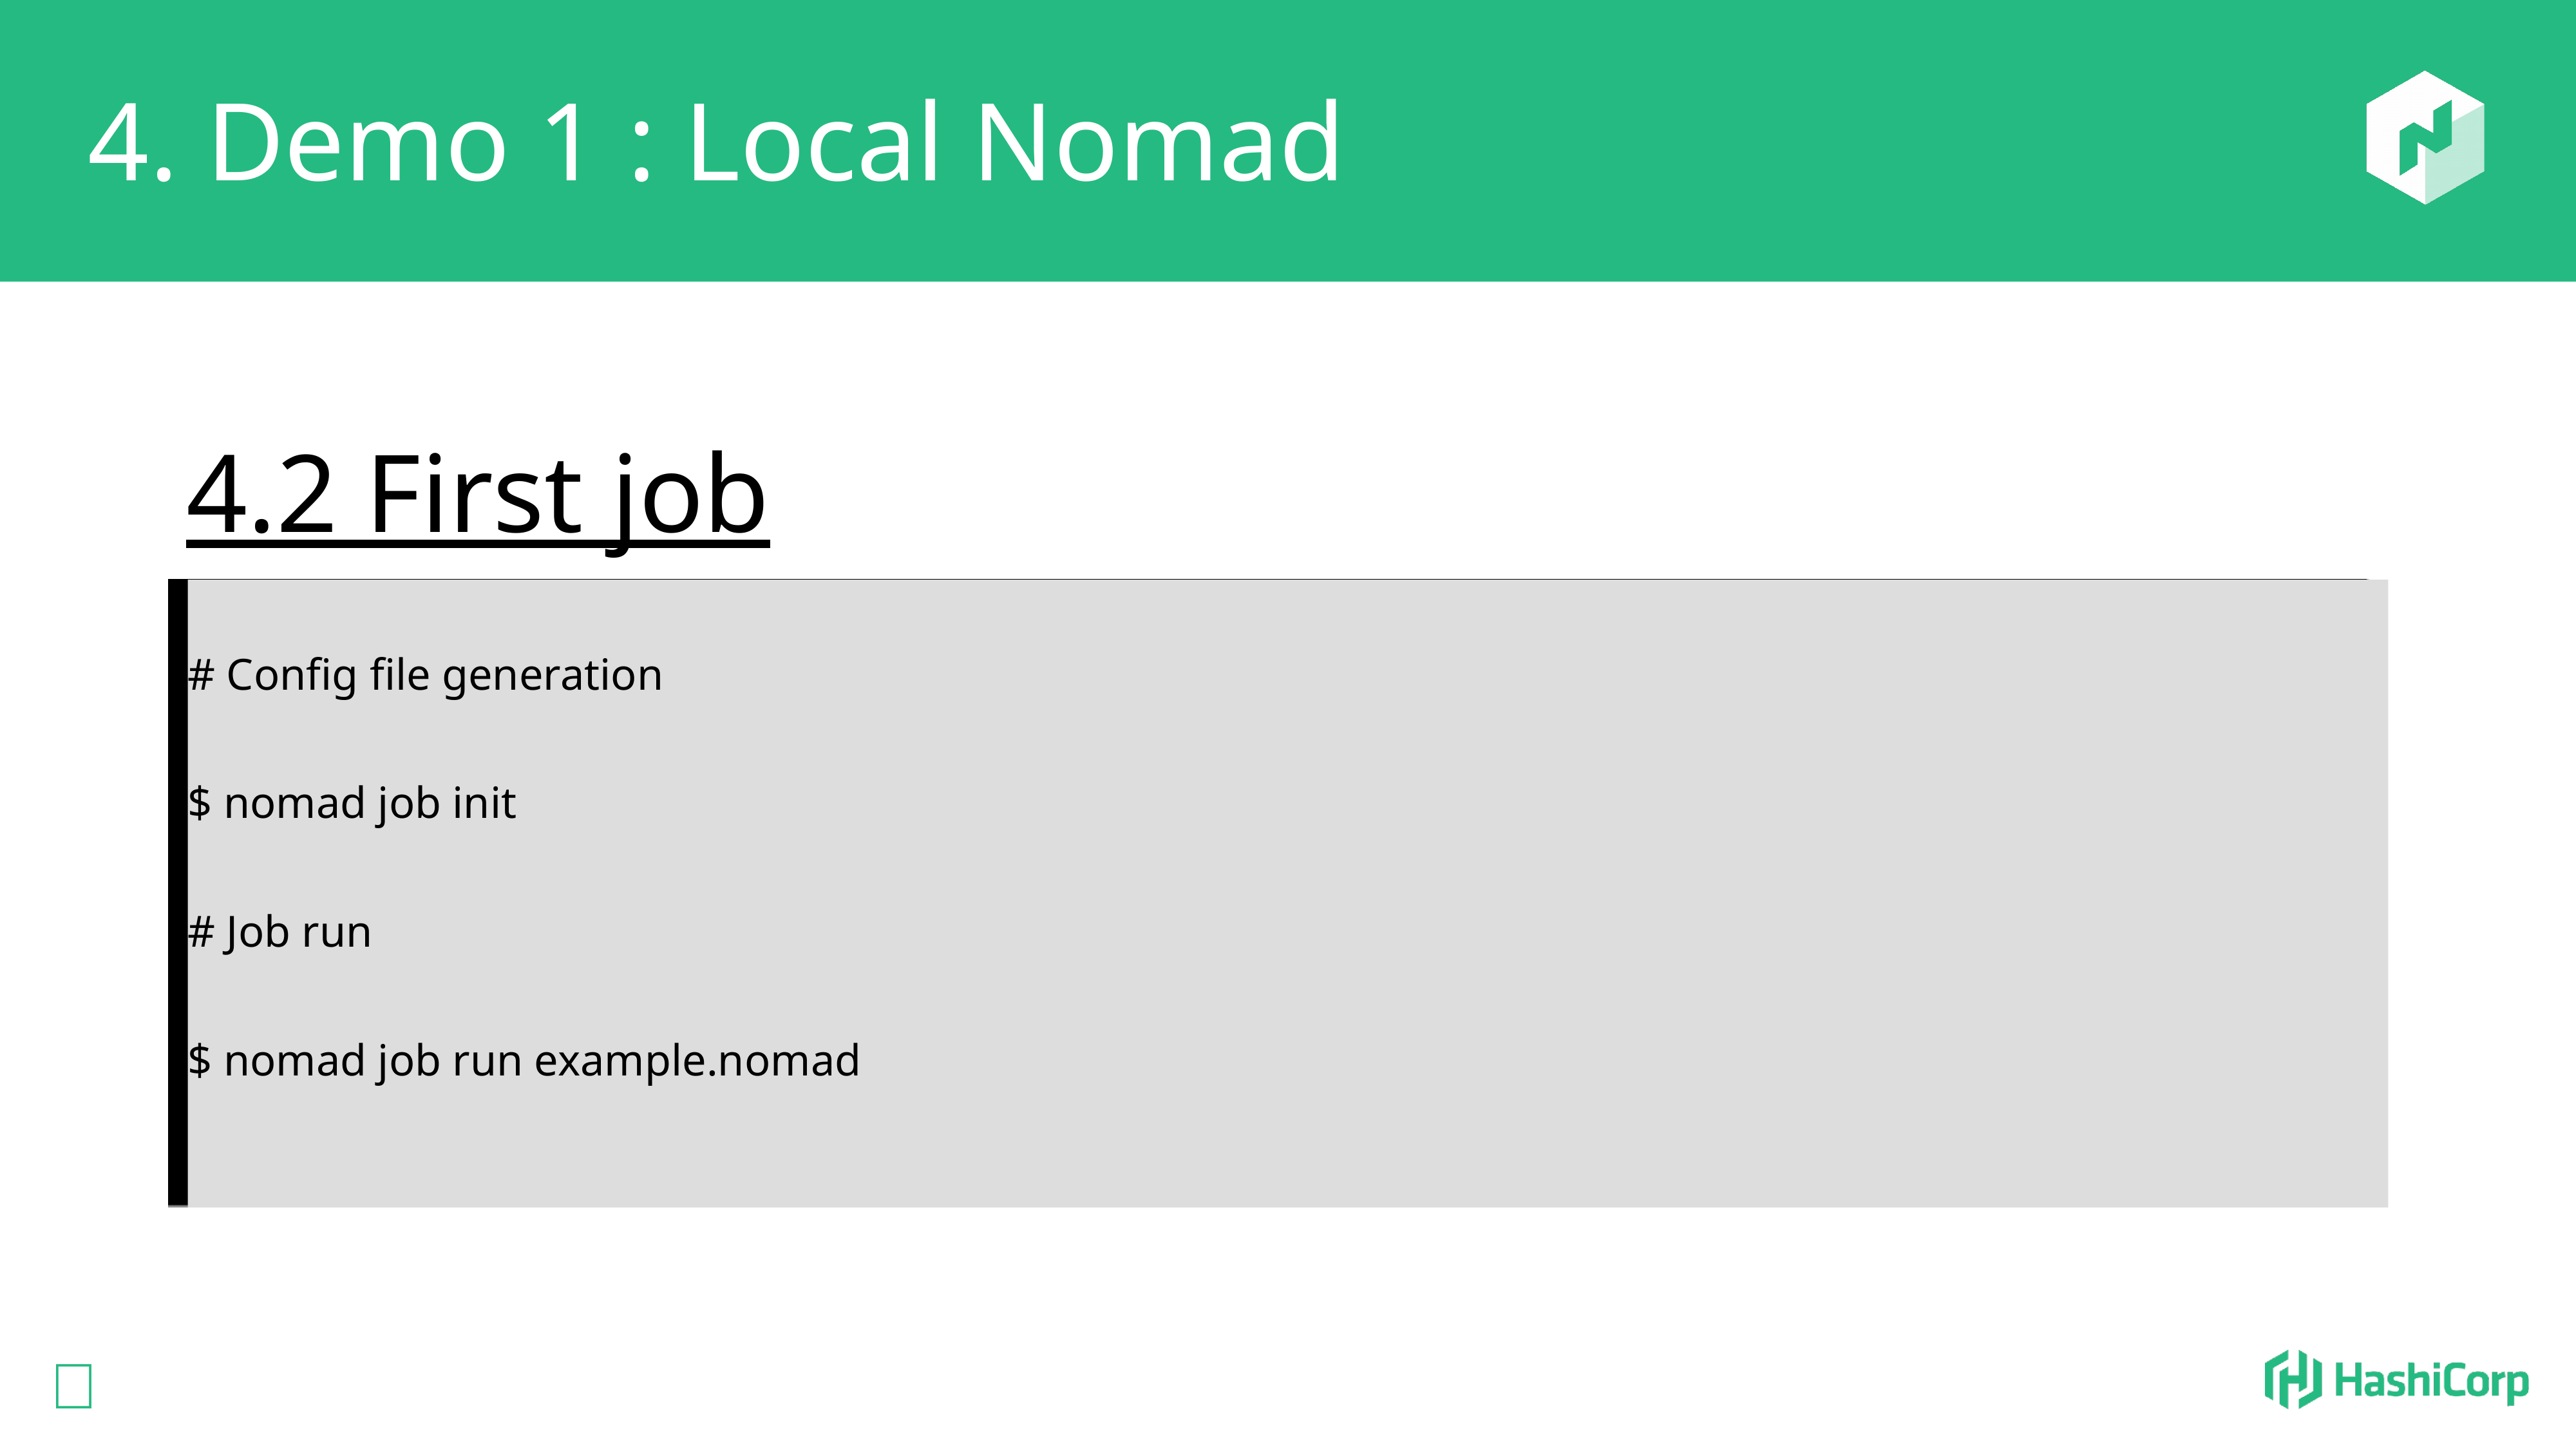

# 4. Demo 1 : Local Nomad
4.2 First job
# Config file generation
$ nomad job init
# Job run
$ nomad job run example.nomad